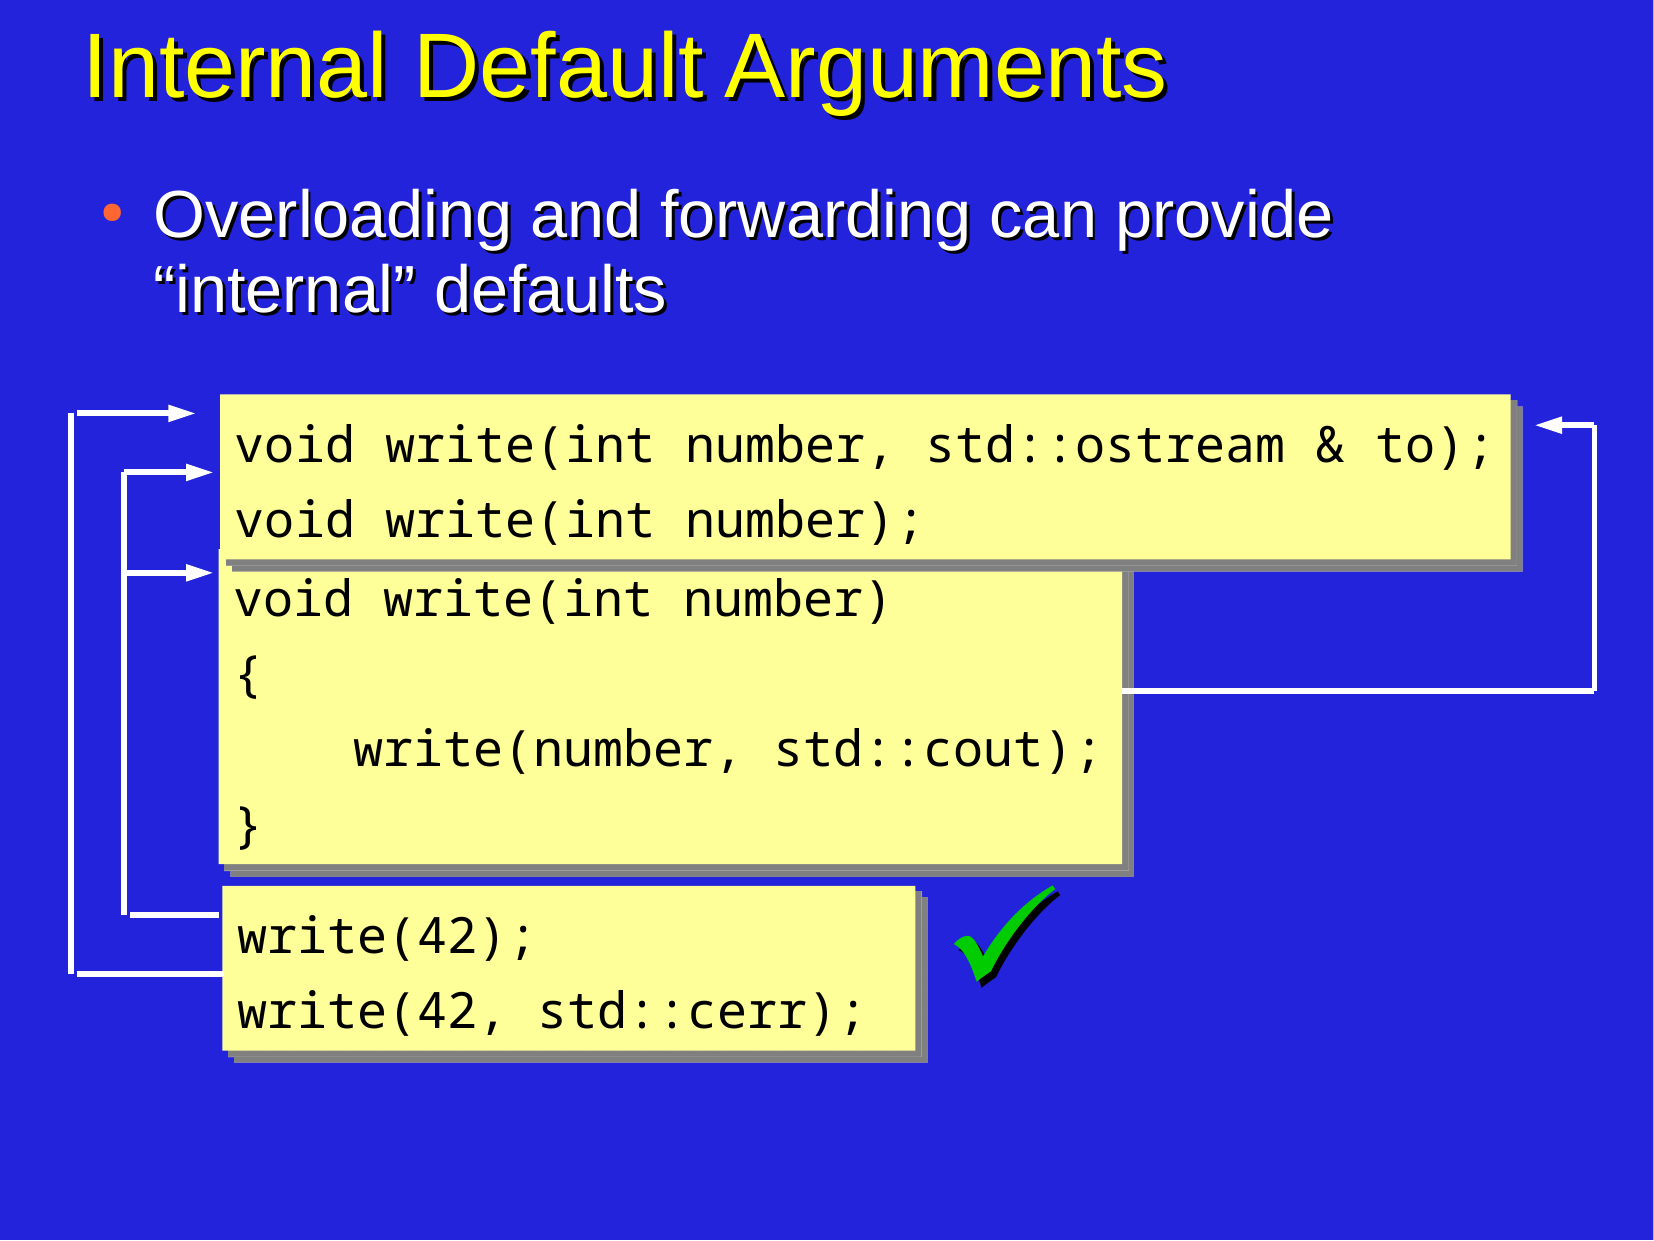

# Internal Default Arguments
Overloading and forwarding can provide “internal” defaults
void write(int number, std::ostream & to);
void write(int number);
void write(int number)
{
 write(number, std::cout);
}

write(42);
write(42, std::cerr);